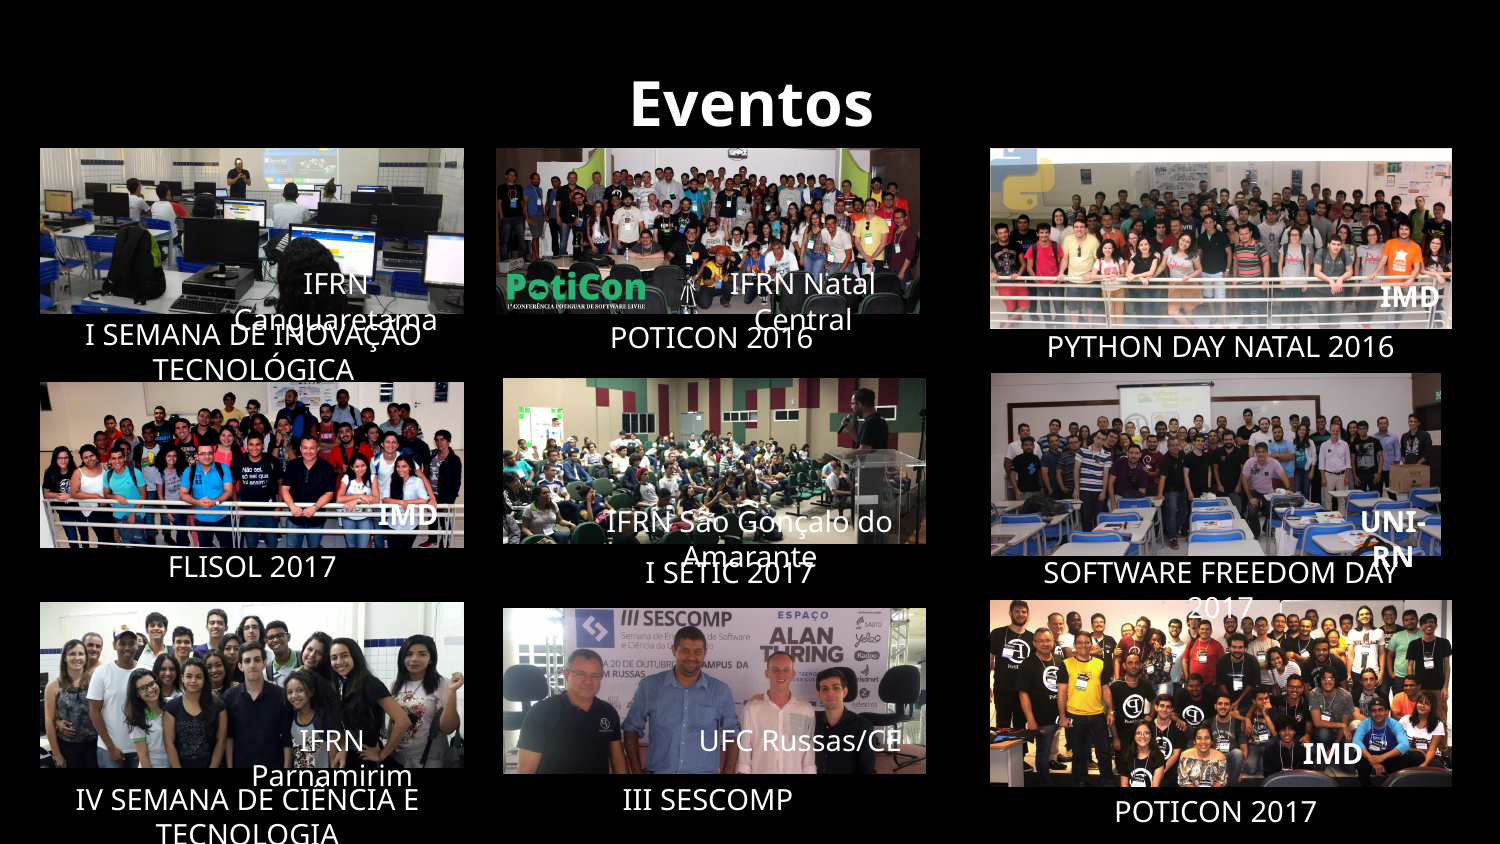

Eventos
IFRN Canguaretama
IFRN Natal Central
IMD
I SEMANA DE INOVAÇÃO TECNOLÓGICA
POTICON 2016
PYTHON DAY NATAL 2016
IMD
IFRN São Gonçalo do Amarante
UNI-RN
FLISOL 2017
I SETIC 2017
SOFTWARE FREEDOM DAY 2017
IFRN Parnamirim
UFC Russas/CE
IMD
IV SEMANA DE CIÊNCIA E TECNOLOGIA
III SESCOMP
POTICON 2017